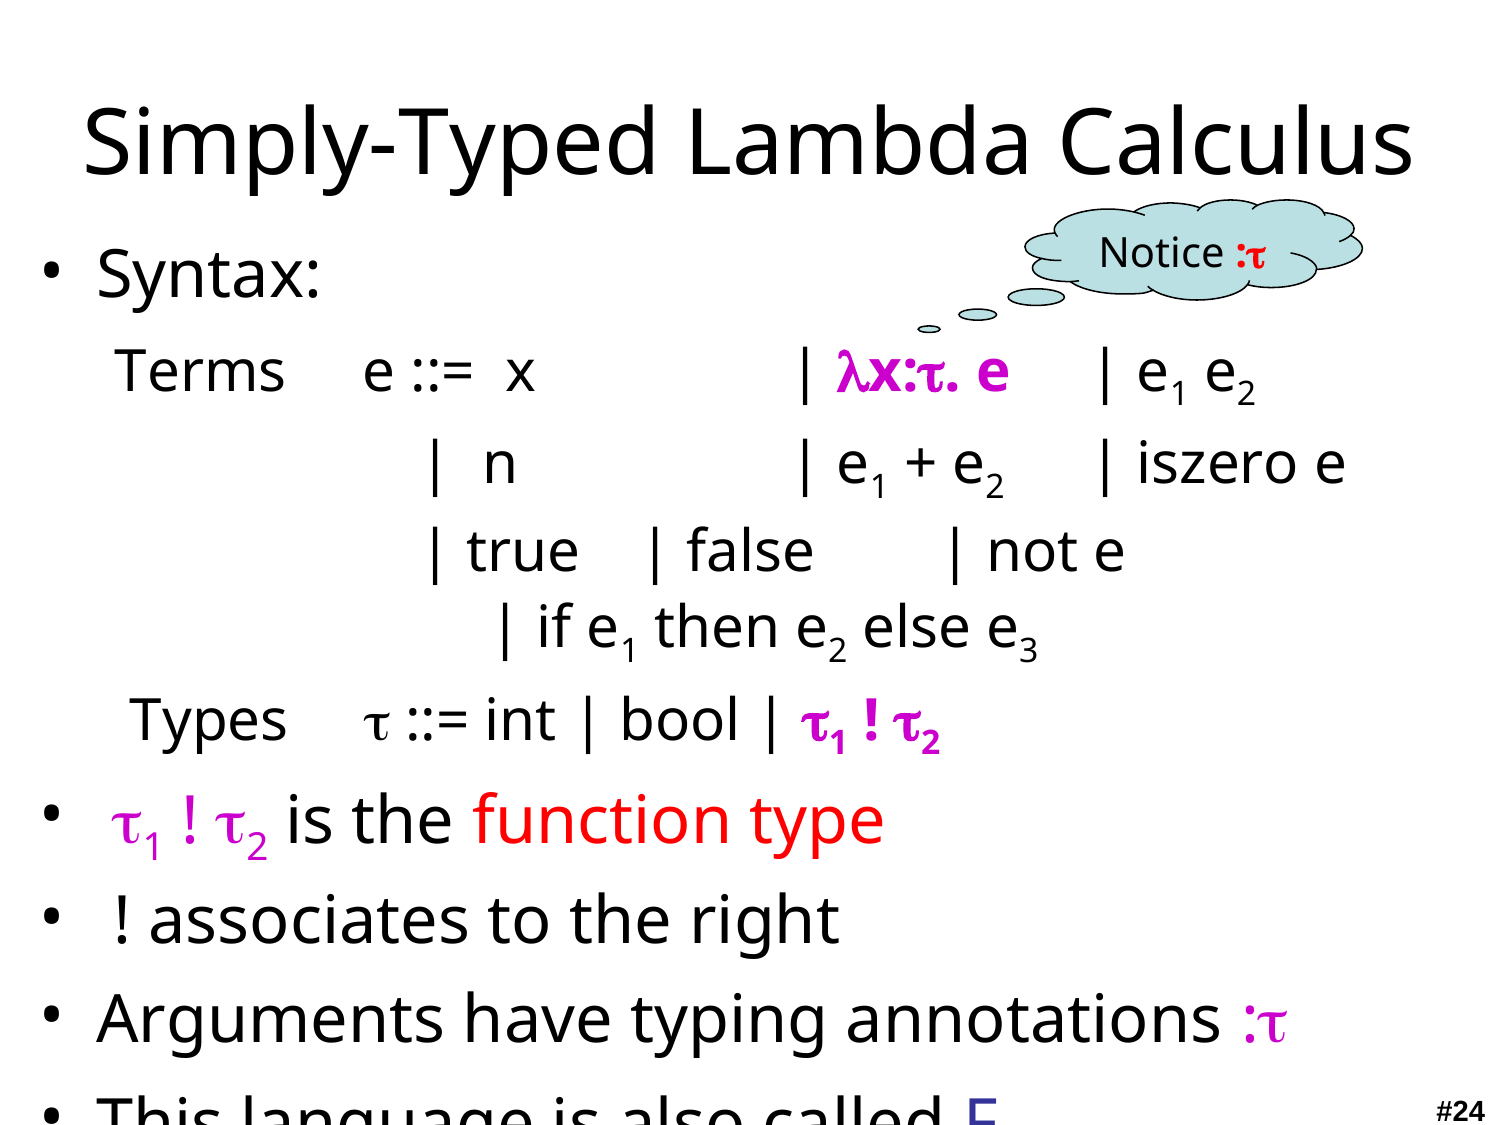

# Simply-Typed Lambda Calculus
Notice :
Syntax:
Terms e ::= x 		| x:. e 	| e1 e2
 | n 		| e1 + e2 	| iszero e
 | true 	| false 	| not e 	| if e1 then e2 else e3
 Types  ::= int | bool | 1 ! 2
 1 ! 2 is the function type
 ! associates to the right
Arguments have typing annotations :
This language is also called F1
24